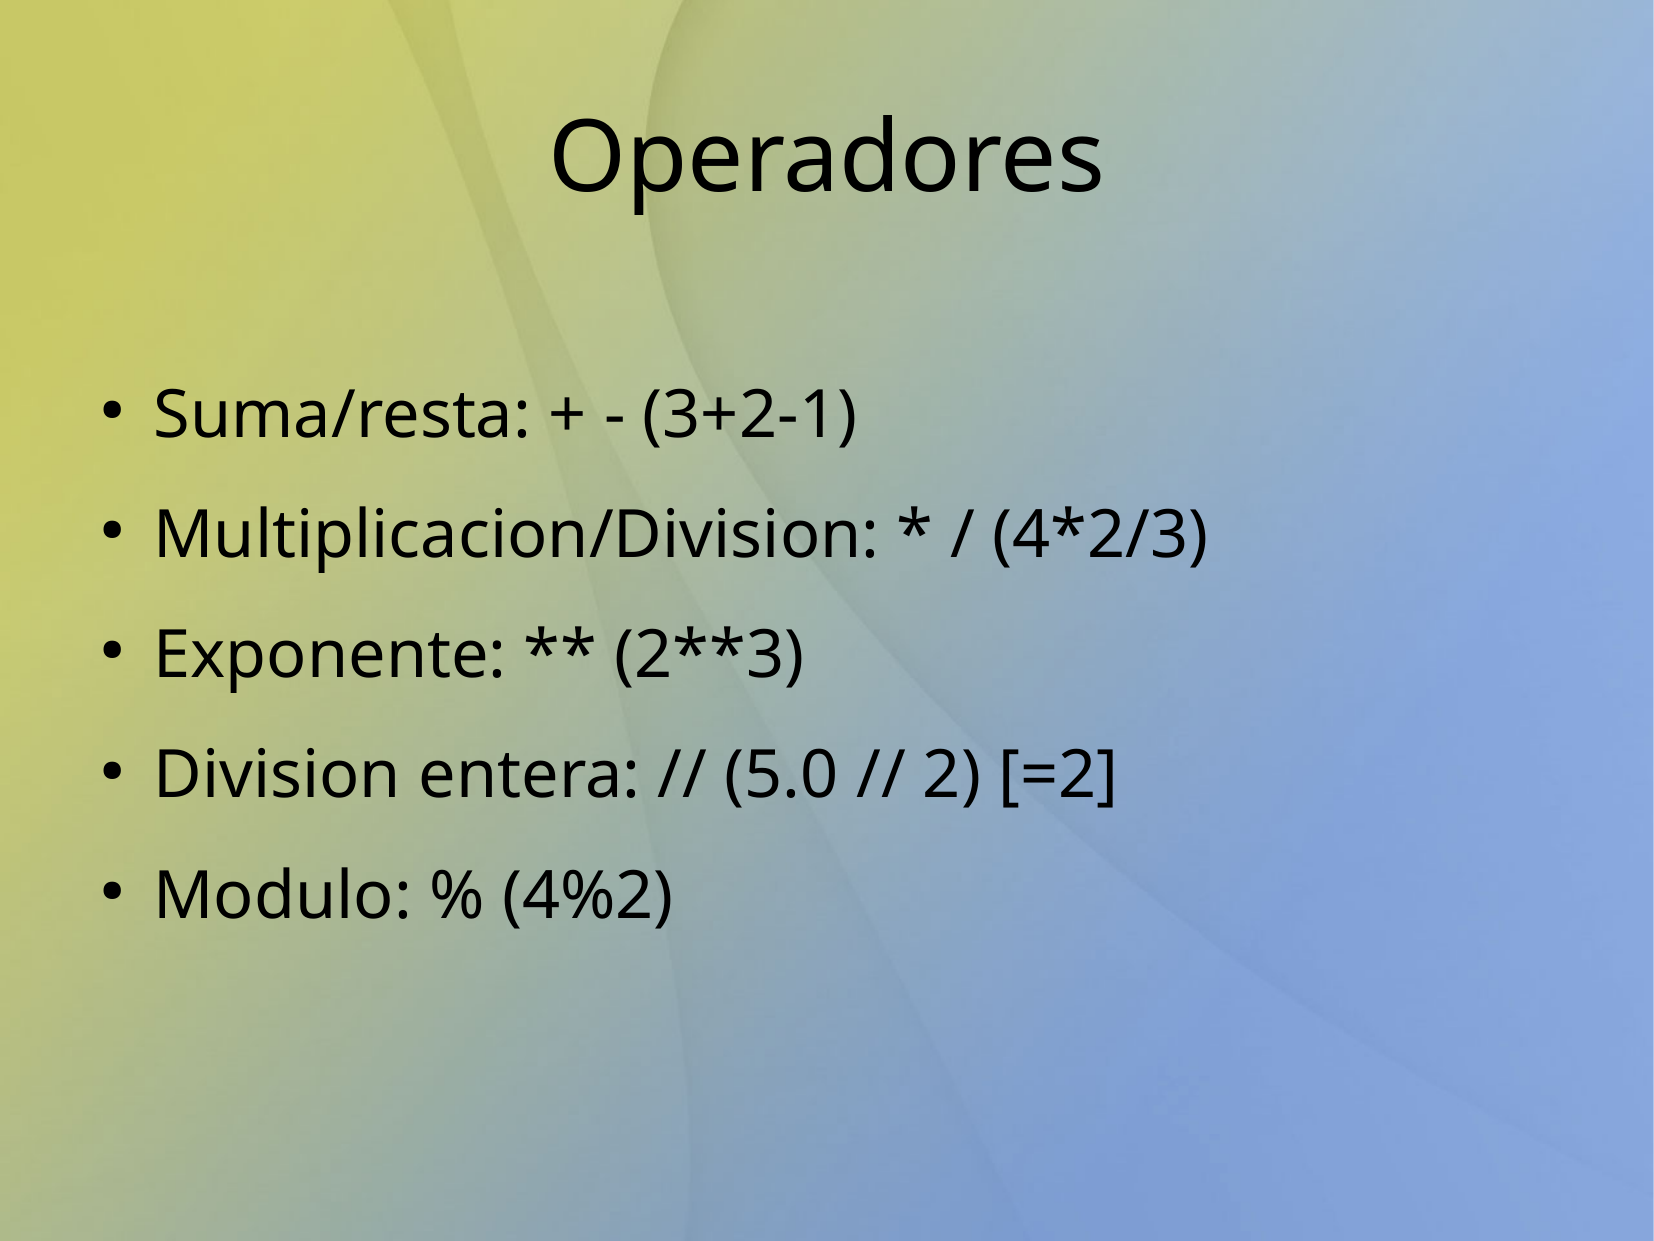

# Operadores
Suma/resta: + - (3+2-1)
Multiplicacion/Division: * / (4*2/3)
Exponente: ** (2**3)
Division entera: // (5.0 // 2) [=2]
Modulo: % (4%2)